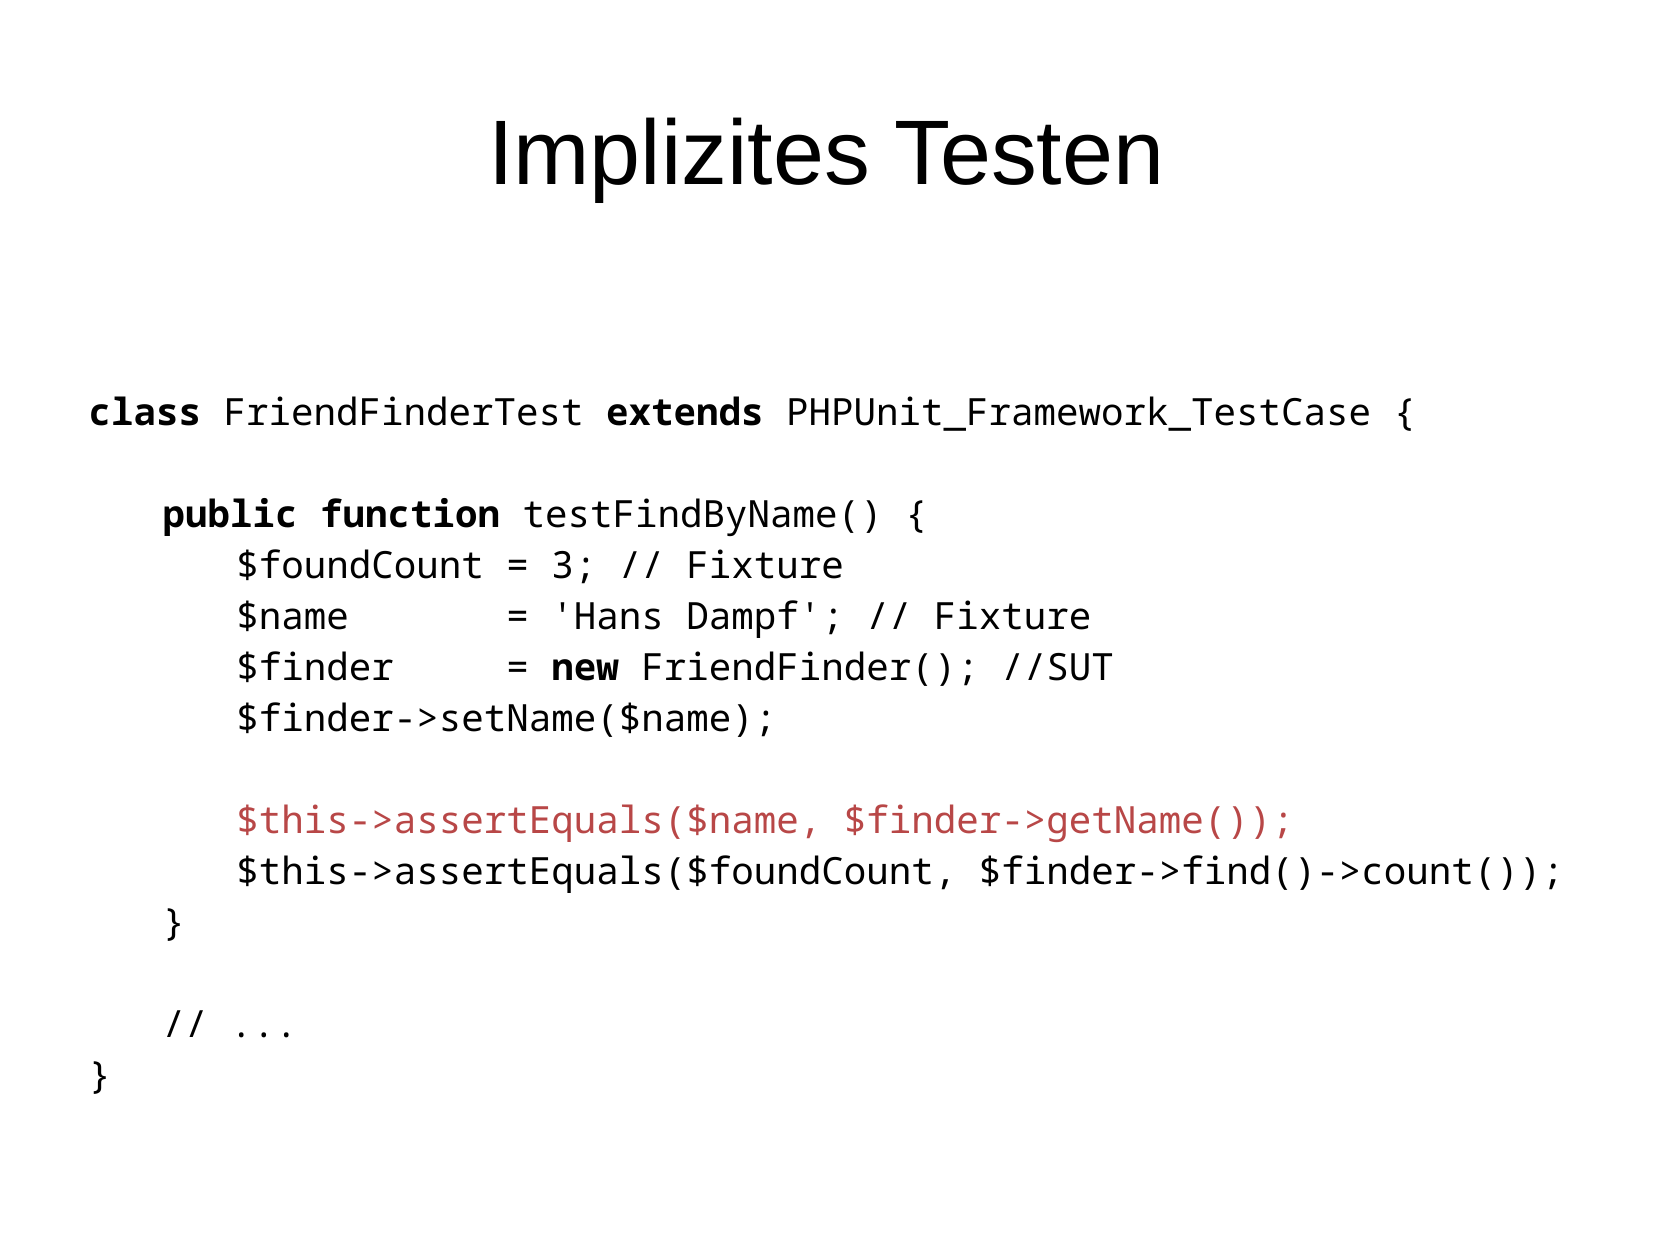

# Implizites Testen
class FriendFinderTest extends PHPUnit_Framework_TestCase {
	public function testFindByName() {
		$foundCount = 3; // Fixture
		$name = 'Hans Dampf'; // Fixture
		$finder = new FriendFinder(); //SUT
		$finder->setName($name);
		$this->assertEquals($name, $finder->getName());
		$this->assertEquals($foundCount, $finder->find()->count());
	}
	// ...
}